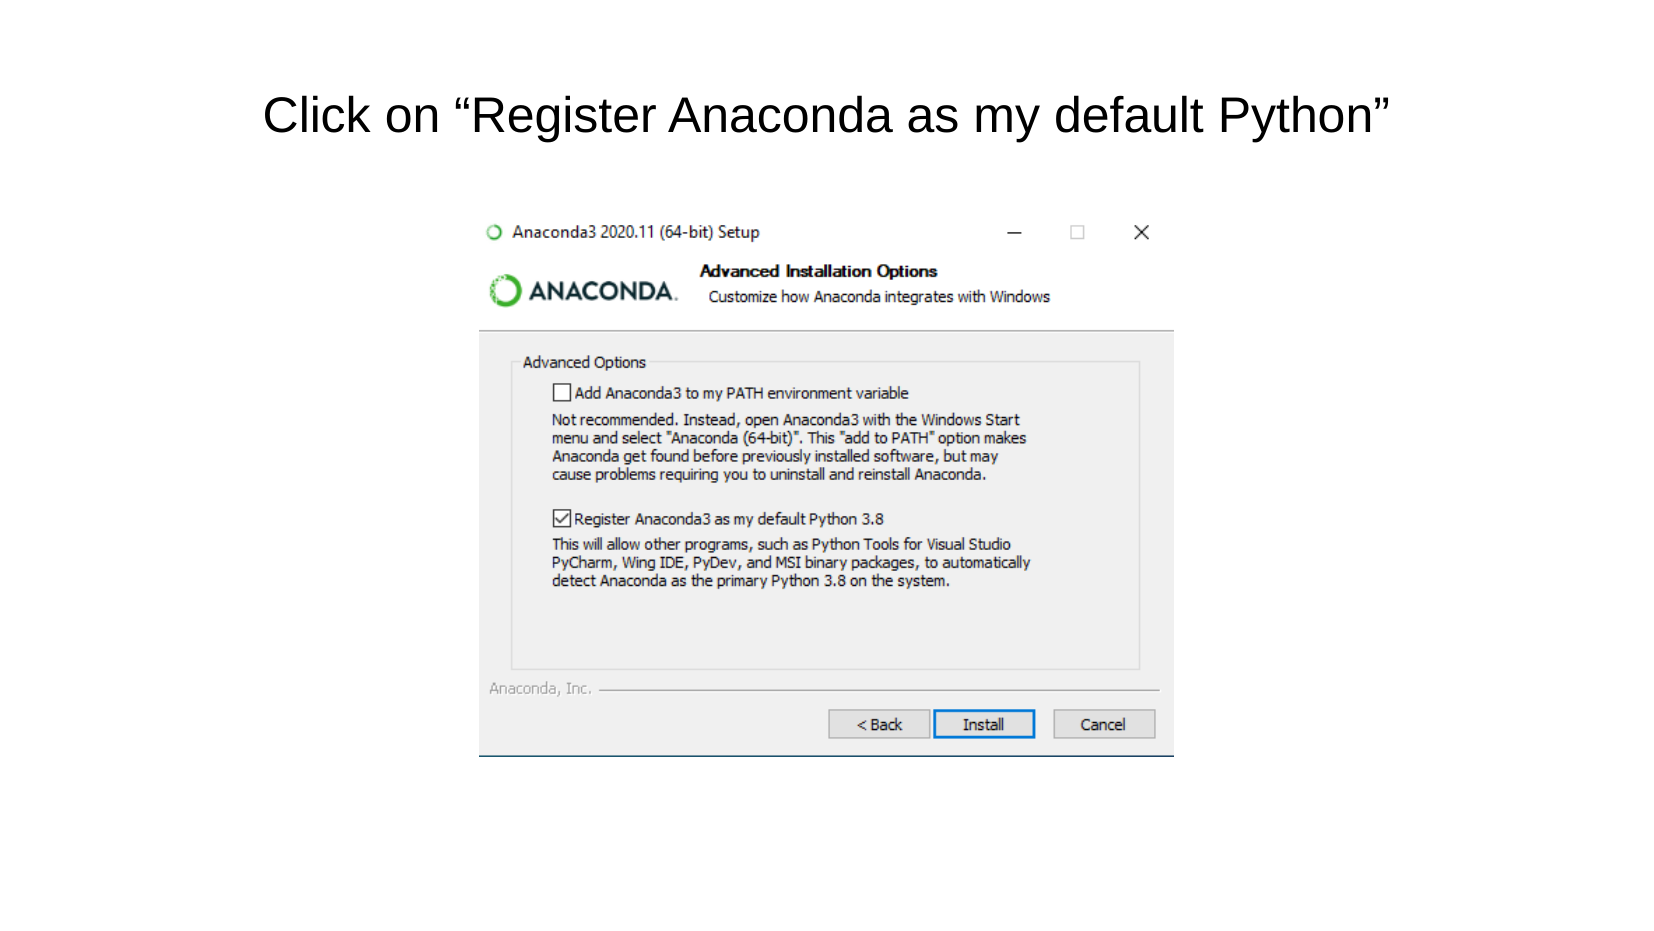

# Click on “Register Anaconda as my default Python”